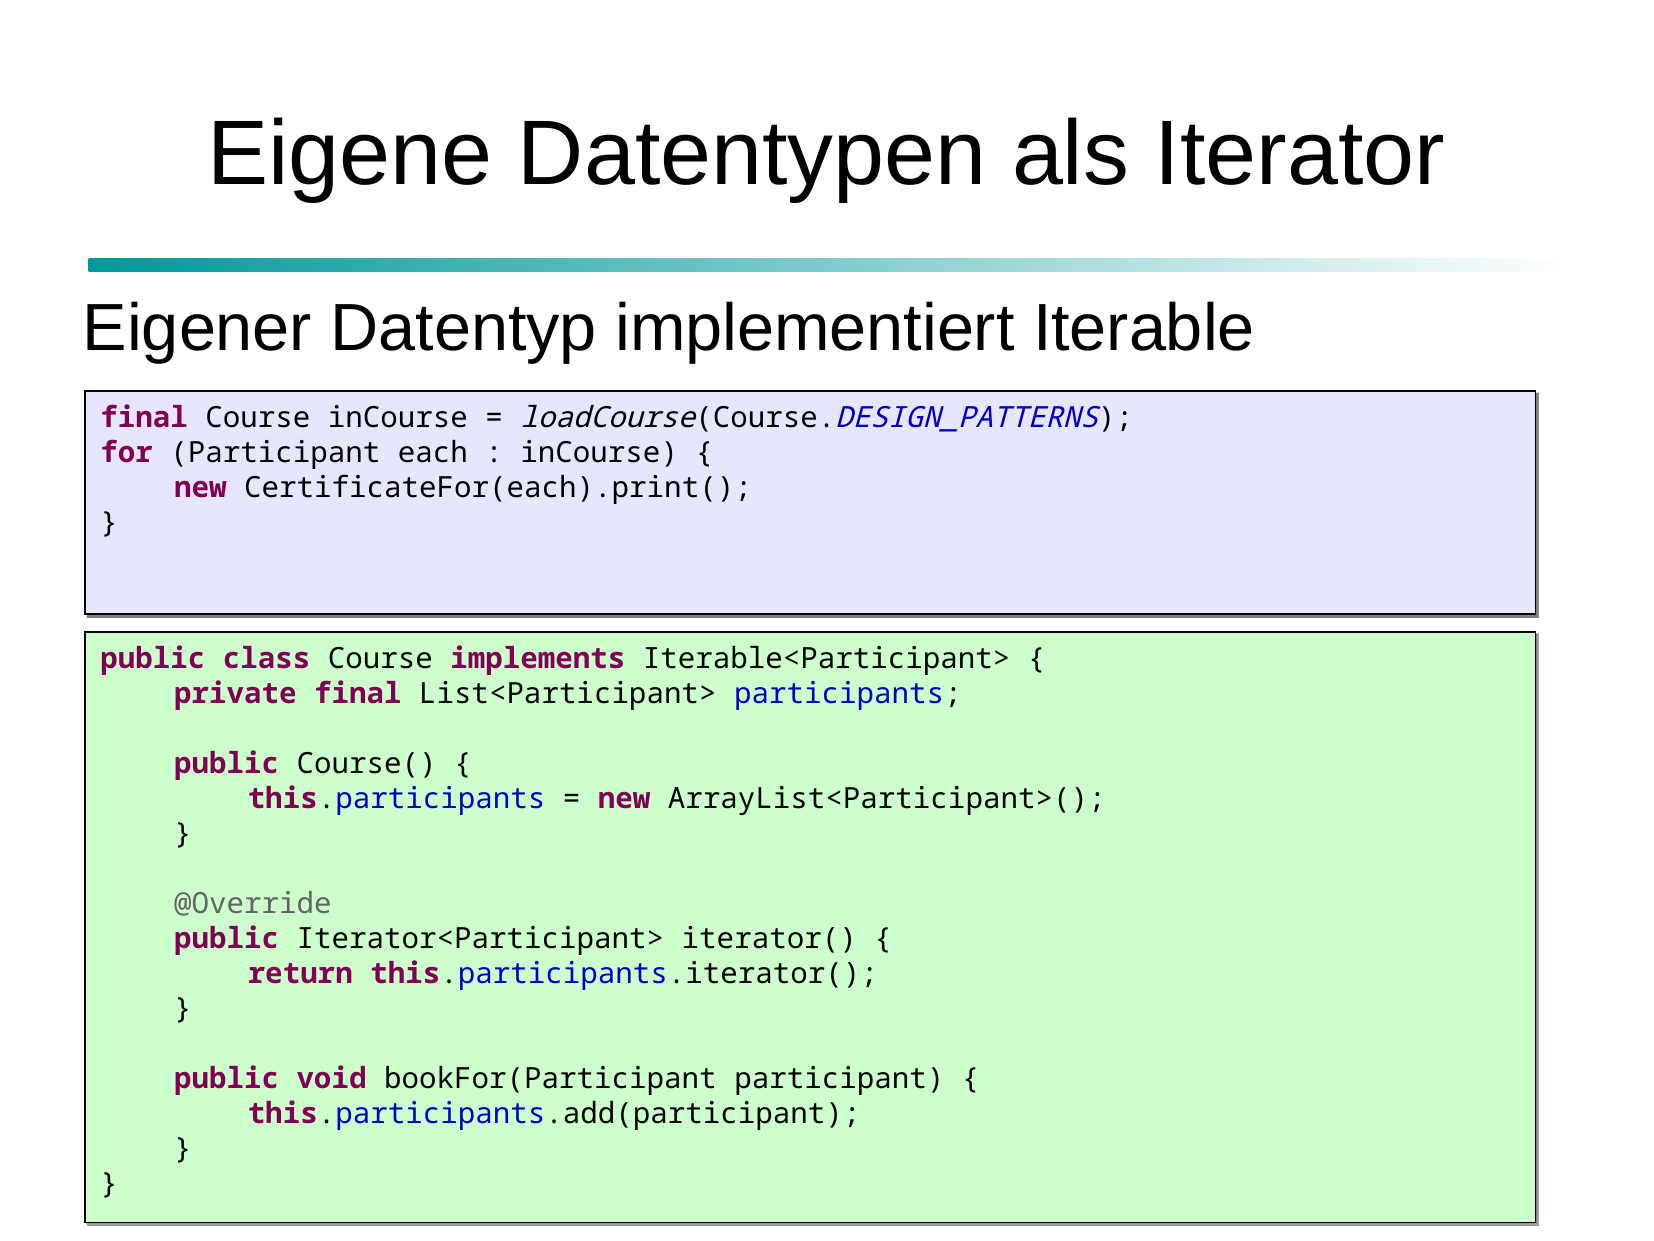

# Eigene Datentypen als Iterator
Eigener Datentyp implementiert Iterable
final Course inCourse = loadCourse(Course.DESIGN_PATTERNS);
for (Participant each : inCourse) {
	new CertificateFor(each).print();
}
public class Course implements Iterable<Participant> {
	private final List<Participant> participants;
	public Course() {
		this.participants = new ArrayList<Participant>();
	}
	@Override
	public Iterator<Participant> iterator() {
		return this.participants.iterator();
	}
	public void bookFor(Participant participant) {
		this.participants.add(participant);
	}
}